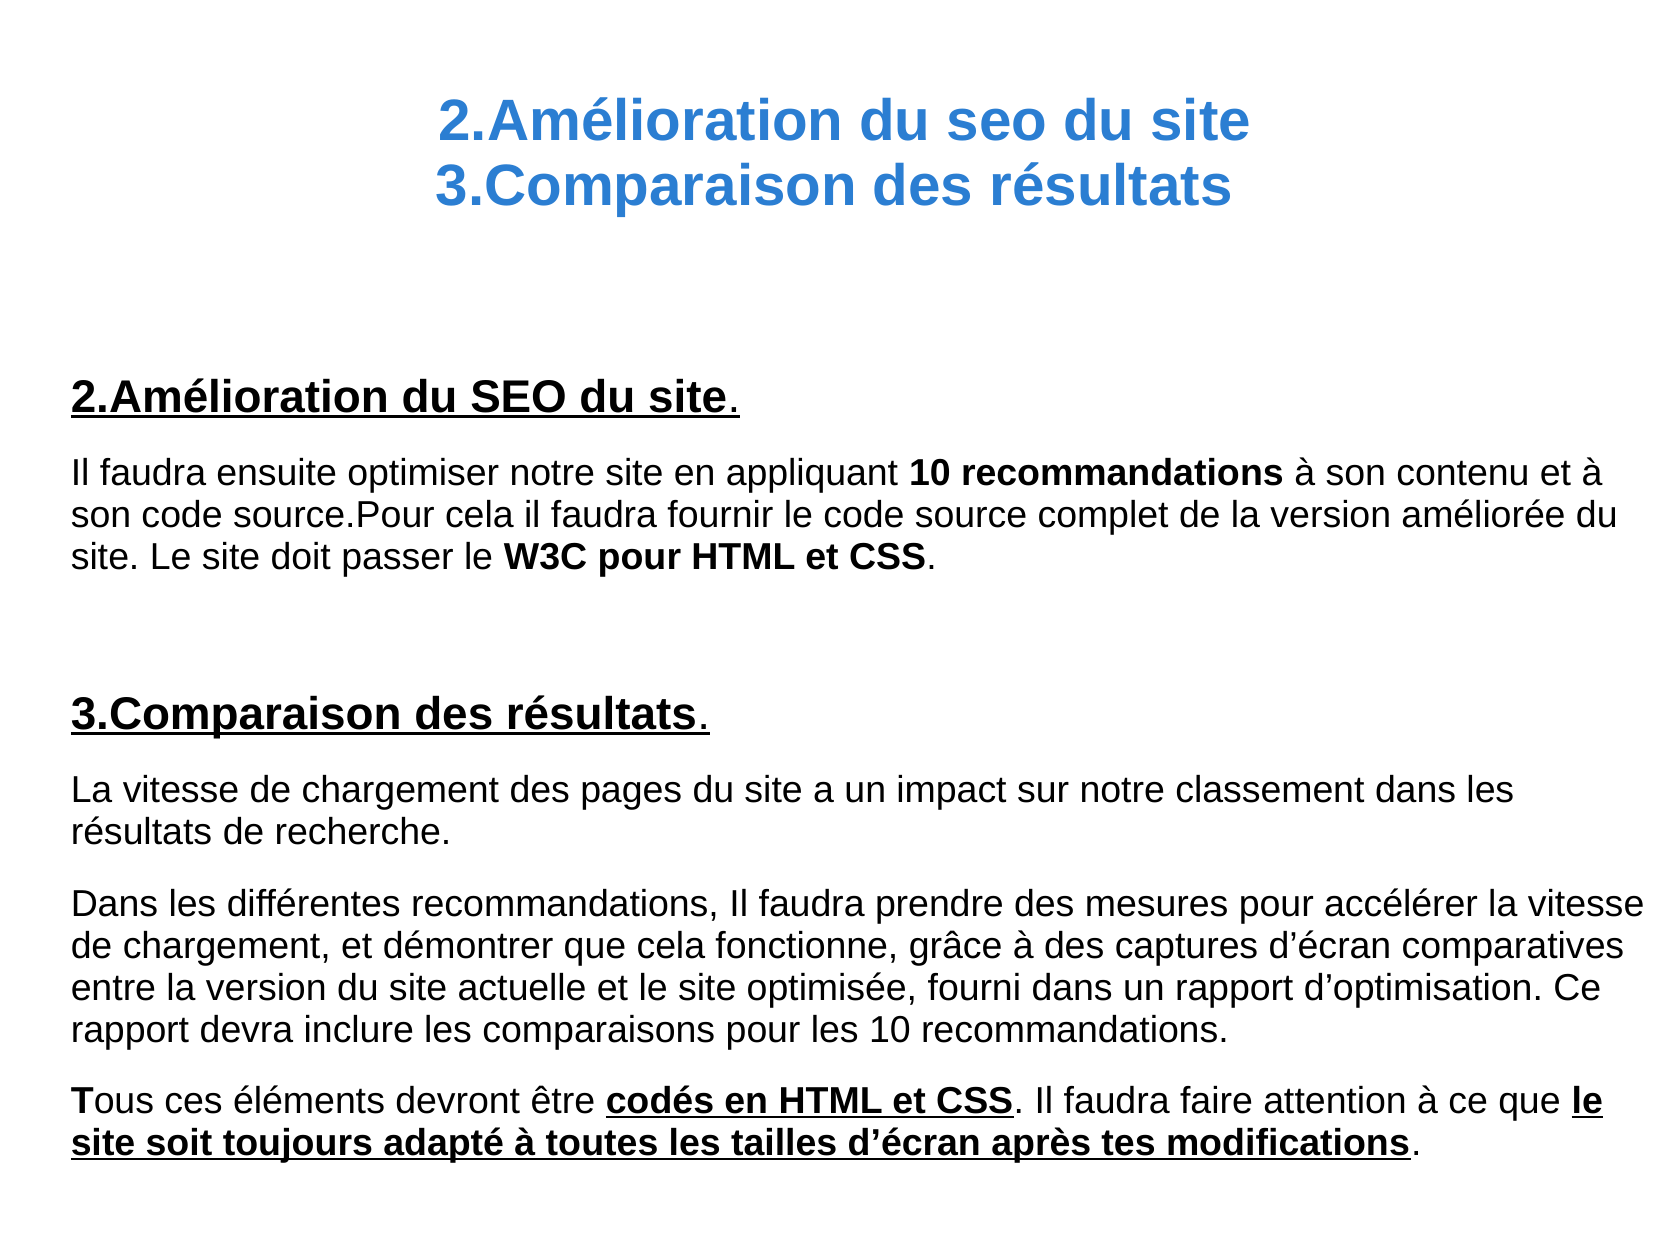

# 2.Amélioration du seo du site 3.Comparaison des résultats
2.Amélioration du SEO du site.
Il faudra ensuite optimiser notre site en appliquant 10 recommandations à son contenu et à son code source.Pour cela il faudra fournir le code source complet de la version améliorée du site. Le site doit passer le W3C pour HTML et CSS.
3.Comparaison des résultats.
La vitesse de chargement des pages du site a un impact sur notre classement dans les résultats de recherche.
Dans les différentes recommandations, Il faudra prendre des mesures pour accélérer la vitesse de chargement, et démontrer que cela fonctionne, grâce à des captures d’écran comparatives entre la version du site actuelle et le site optimisée, fourni dans un rapport d’optimisation. Ce rapport devra inclure les comparaisons pour les 10 recommandations.
Tous ces éléments devront être codés en HTML et CSS. Il faudra faire attention à ce que le site soit toujours adapté à toutes les tailles d’écran après tes modifications.